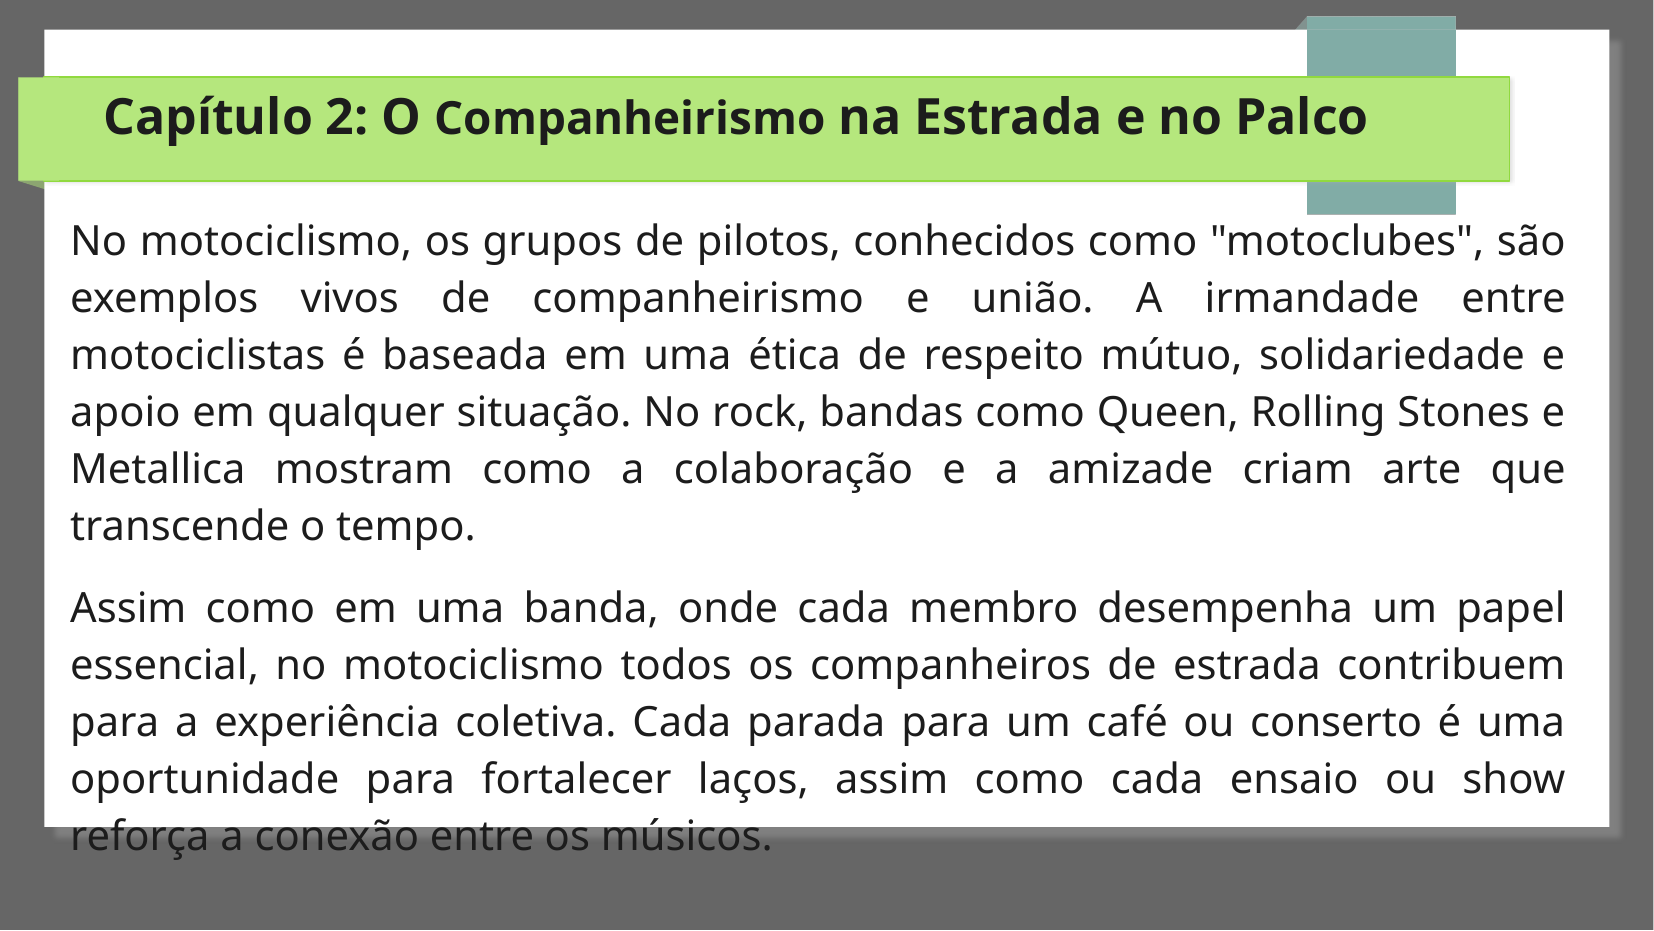

Capítulo 2: O Companheirismo na Estrada e no Palco
No motociclismo, os grupos de pilotos, conhecidos como "motoclubes", são exemplos vivos de companheirismo e união. A irmandade entre motociclistas é baseada em uma ética de respeito mútuo, solidariedade e apoio em qualquer situação. No rock, bandas como Queen, Rolling Stones e Metallica mostram como a colaboração e a amizade criam arte que transcende o tempo.
Assim como em uma banda, onde cada membro desempenha um papel essencial, no motociclismo todos os companheiros de estrada contribuem para a experiência coletiva. Cada parada para um café ou conserto é uma oportunidade para fortalecer laços, assim como cada ensaio ou show reforça a conexão entre os músicos.